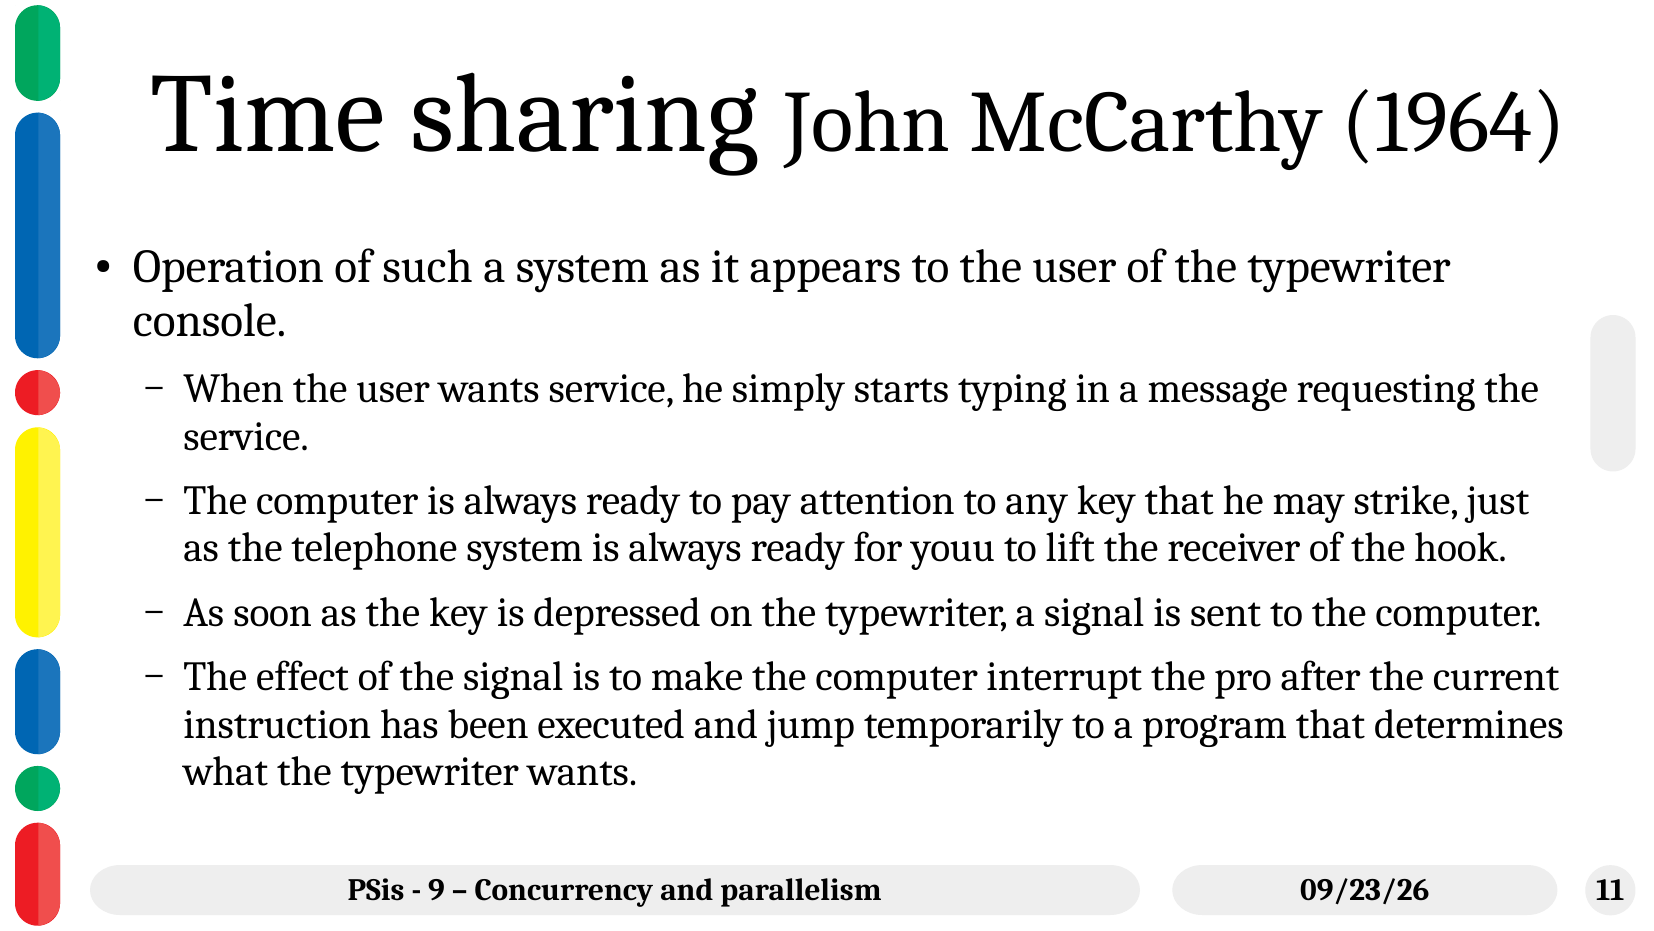

# Time sharing John McCarthy (1964)
Operation of such a system as it appears to the user of the typewriter console.
When the user wants service, he simply starts typing in a message requesting the service.
The computer is always ready to pay attention to any key that he may strike, just as the telephone system is always ready for youu to lift the receiver of the hook.
As soon as the key is depressed on the typewriter, a signal is sent to the computer.
The effect of the signal is to make the computer interrupt the pro after the current instruction has been executed and jump temporarily to a program that determines what the typewriter wants.
PSis - 9 – Concurrency and parallelism
11